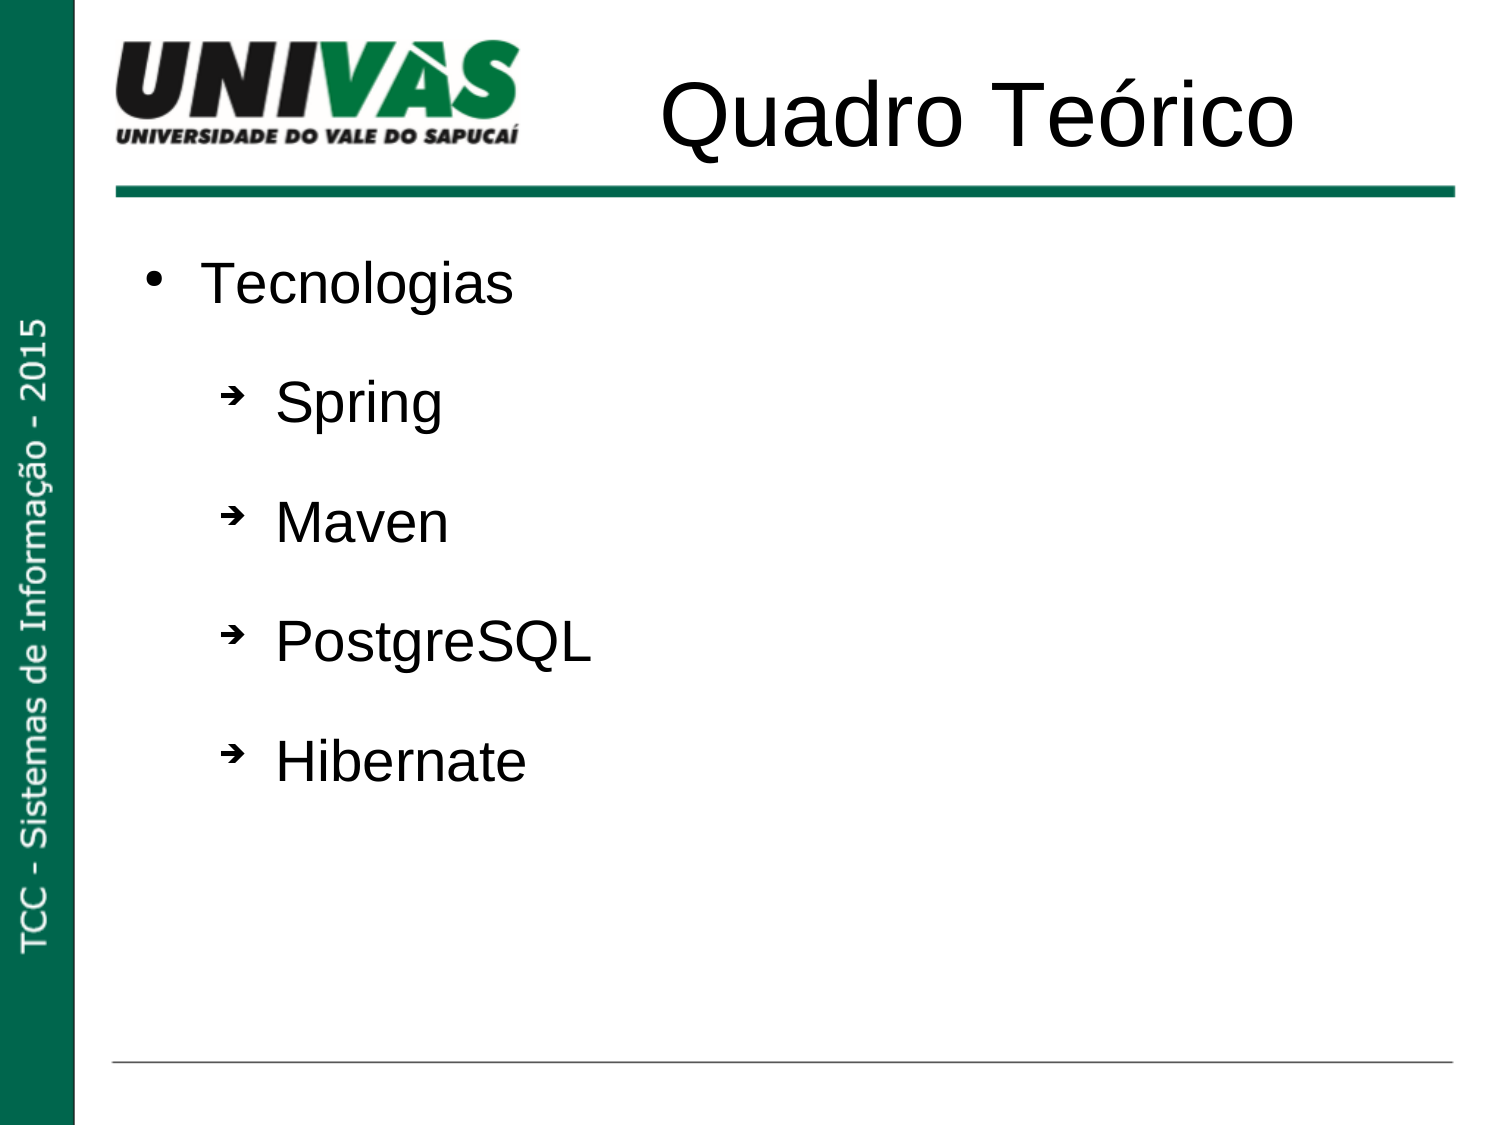

# Quadro Teórico
Tecnologias
Spring
Maven
PostgreSQL
Hibernate